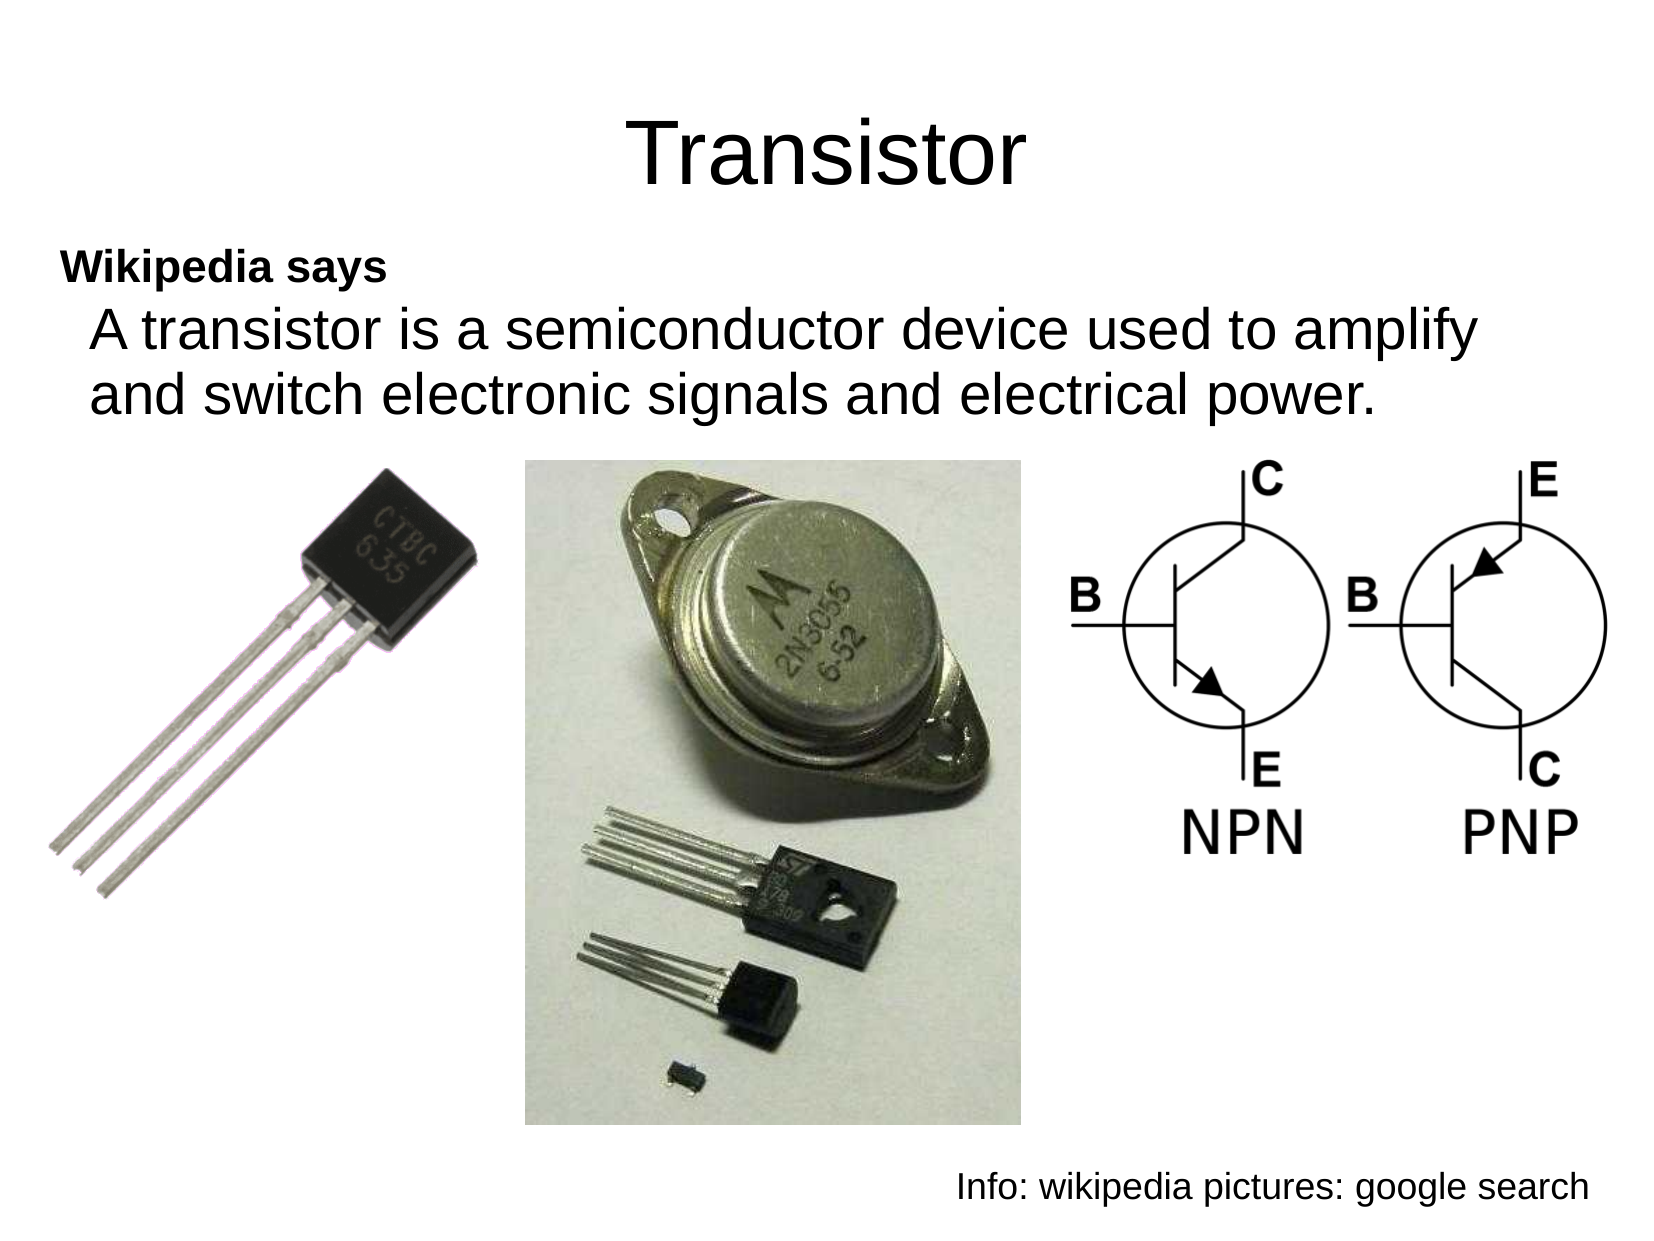

# Transistor
Wikipedia says
A transistor is a semiconductor device used to amplify and switch electronic signals and electrical power.
Info: wikipedia pictures: google search